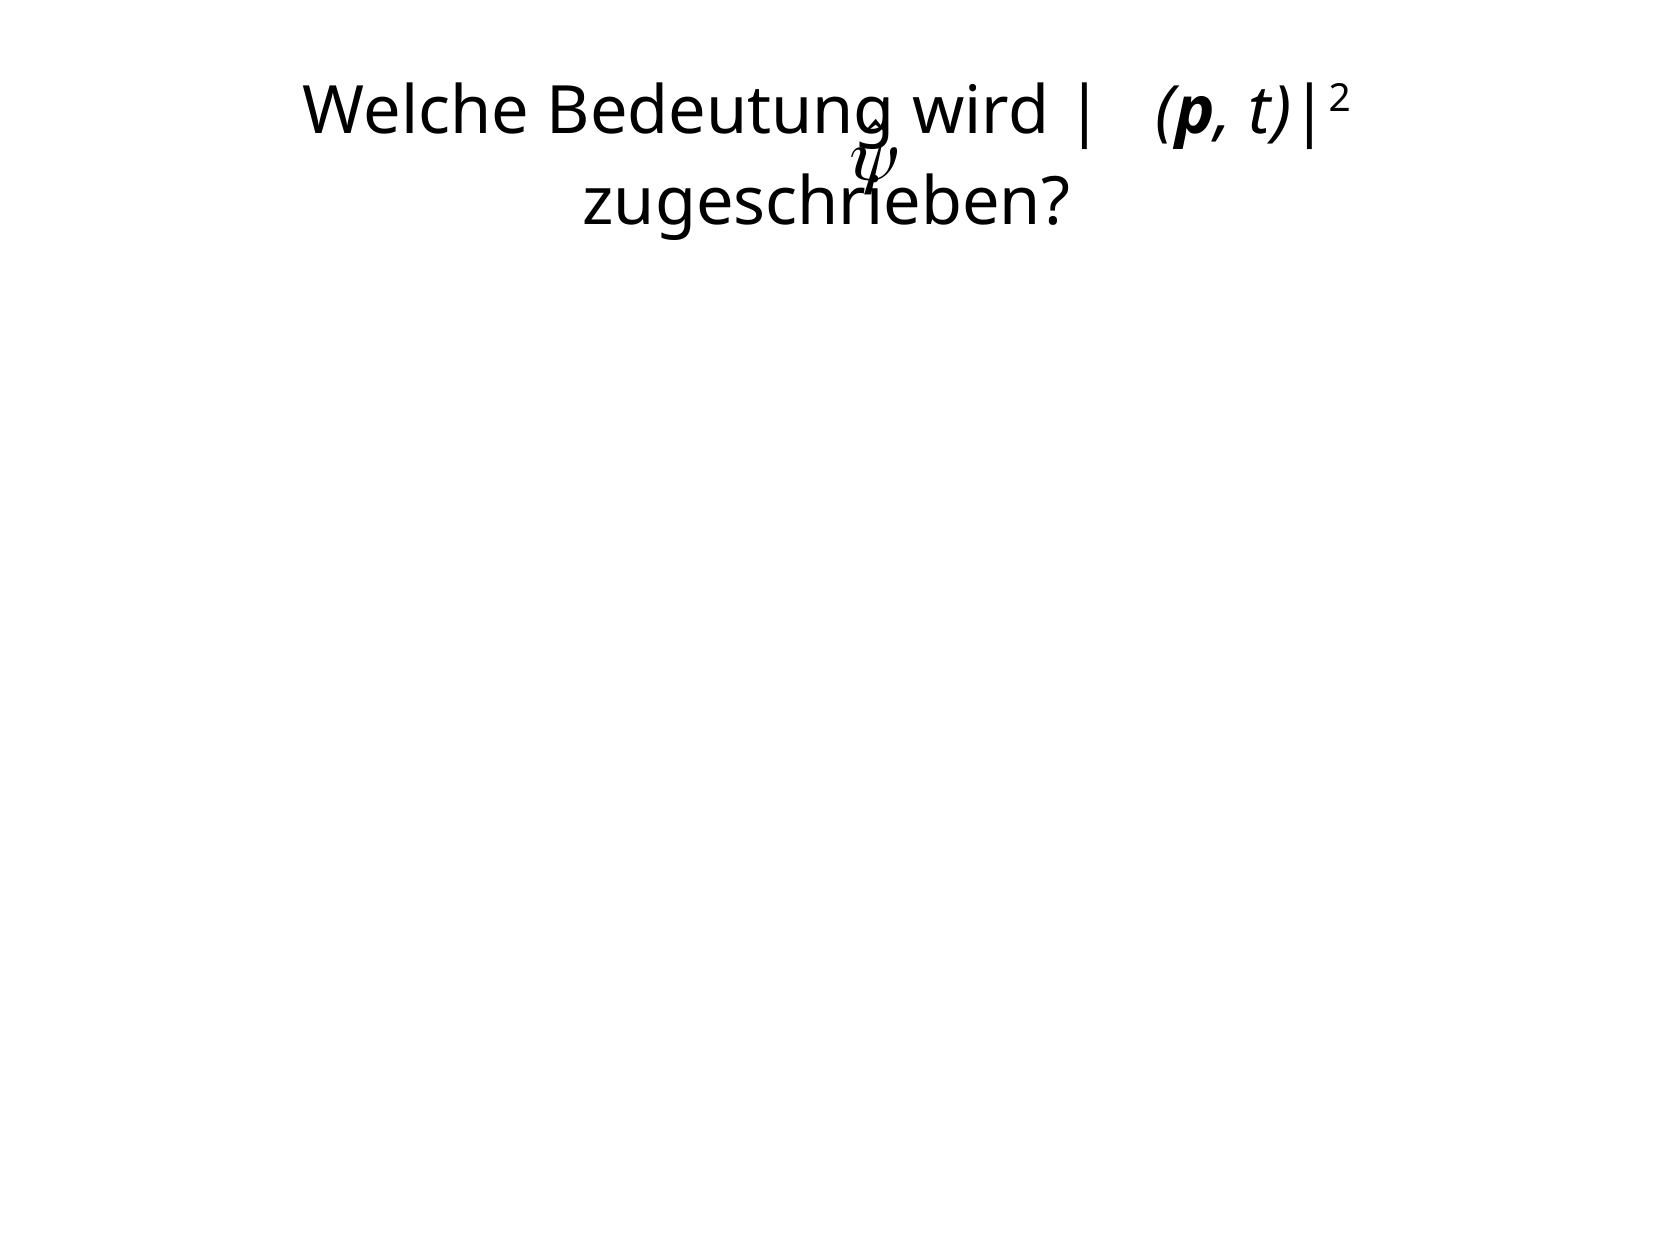

# Welche Bedeutung wird | (p, t)|2 zugeschrieben?